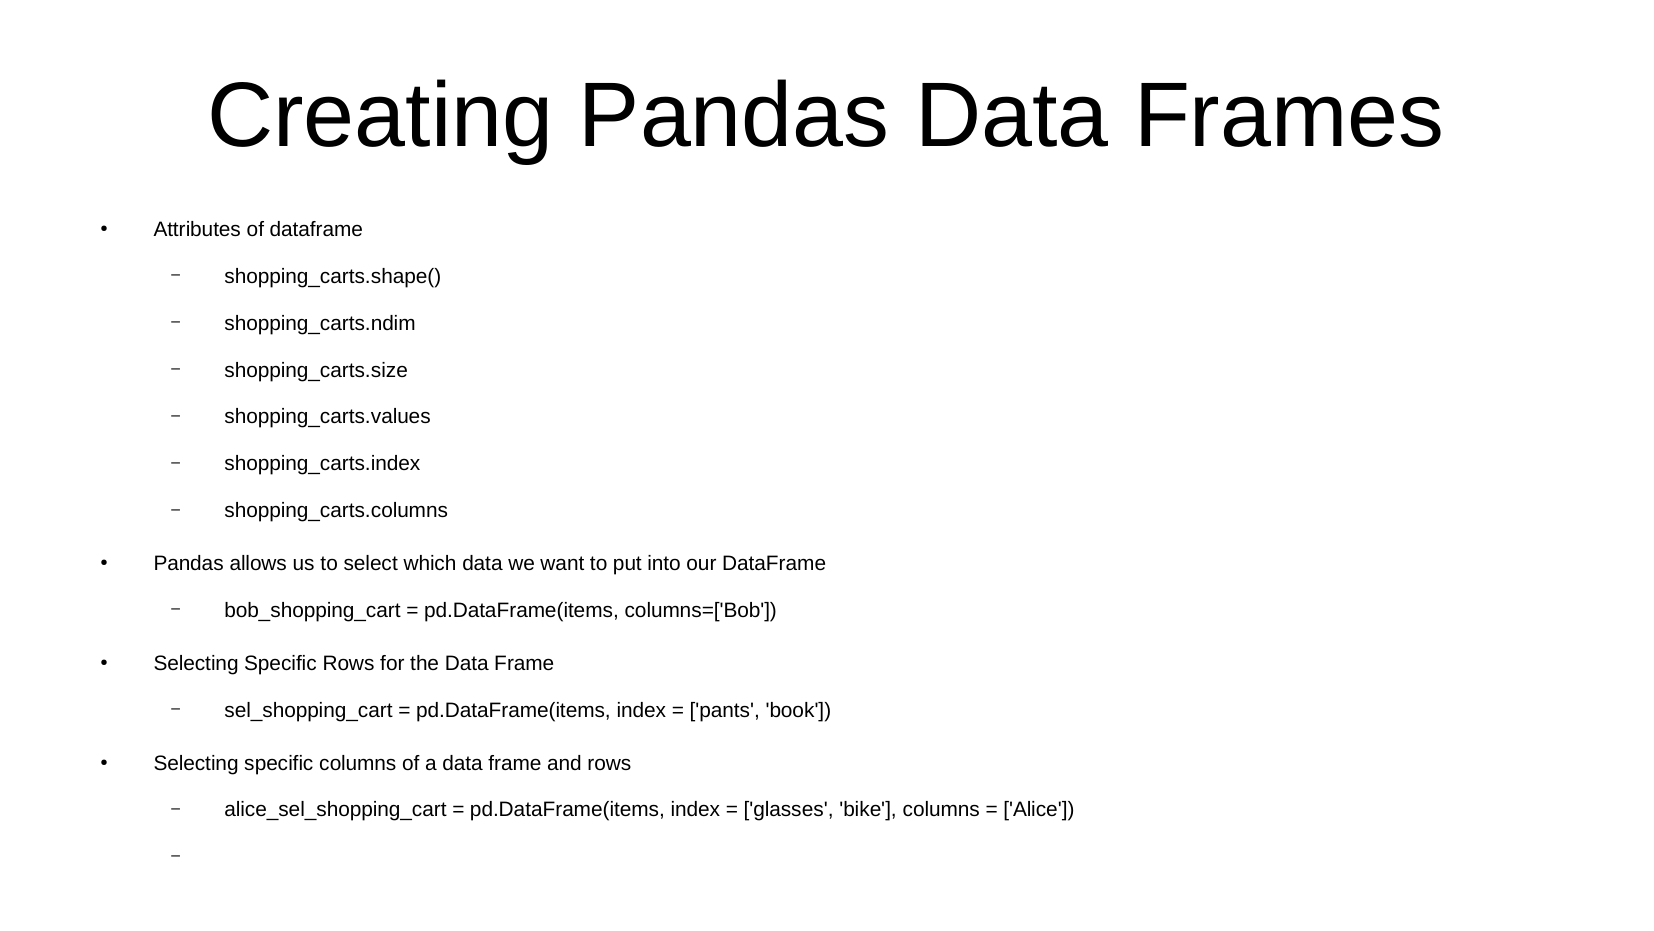

# Creating Pandas Data Frames
Attributes of dataframe
shopping_carts.shape()
shopping_carts.ndim
shopping_carts.size
shopping_carts.values
shopping_carts.index
shopping_carts.columns
Pandas allows us to select which data we want to put into our DataFrame
bob_shopping_cart = pd.DataFrame(items, columns=['Bob'])
Selecting Specific Rows for the Data Frame
sel_shopping_cart = pd.DataFrame(items, index = ['pants', 'book'])
Selecting specific columns of a data frame and rows
alice_sel_shopping_cart = pd.DataFrame(items, index = ['glasses', 'bike'], columns = ['Alice'])